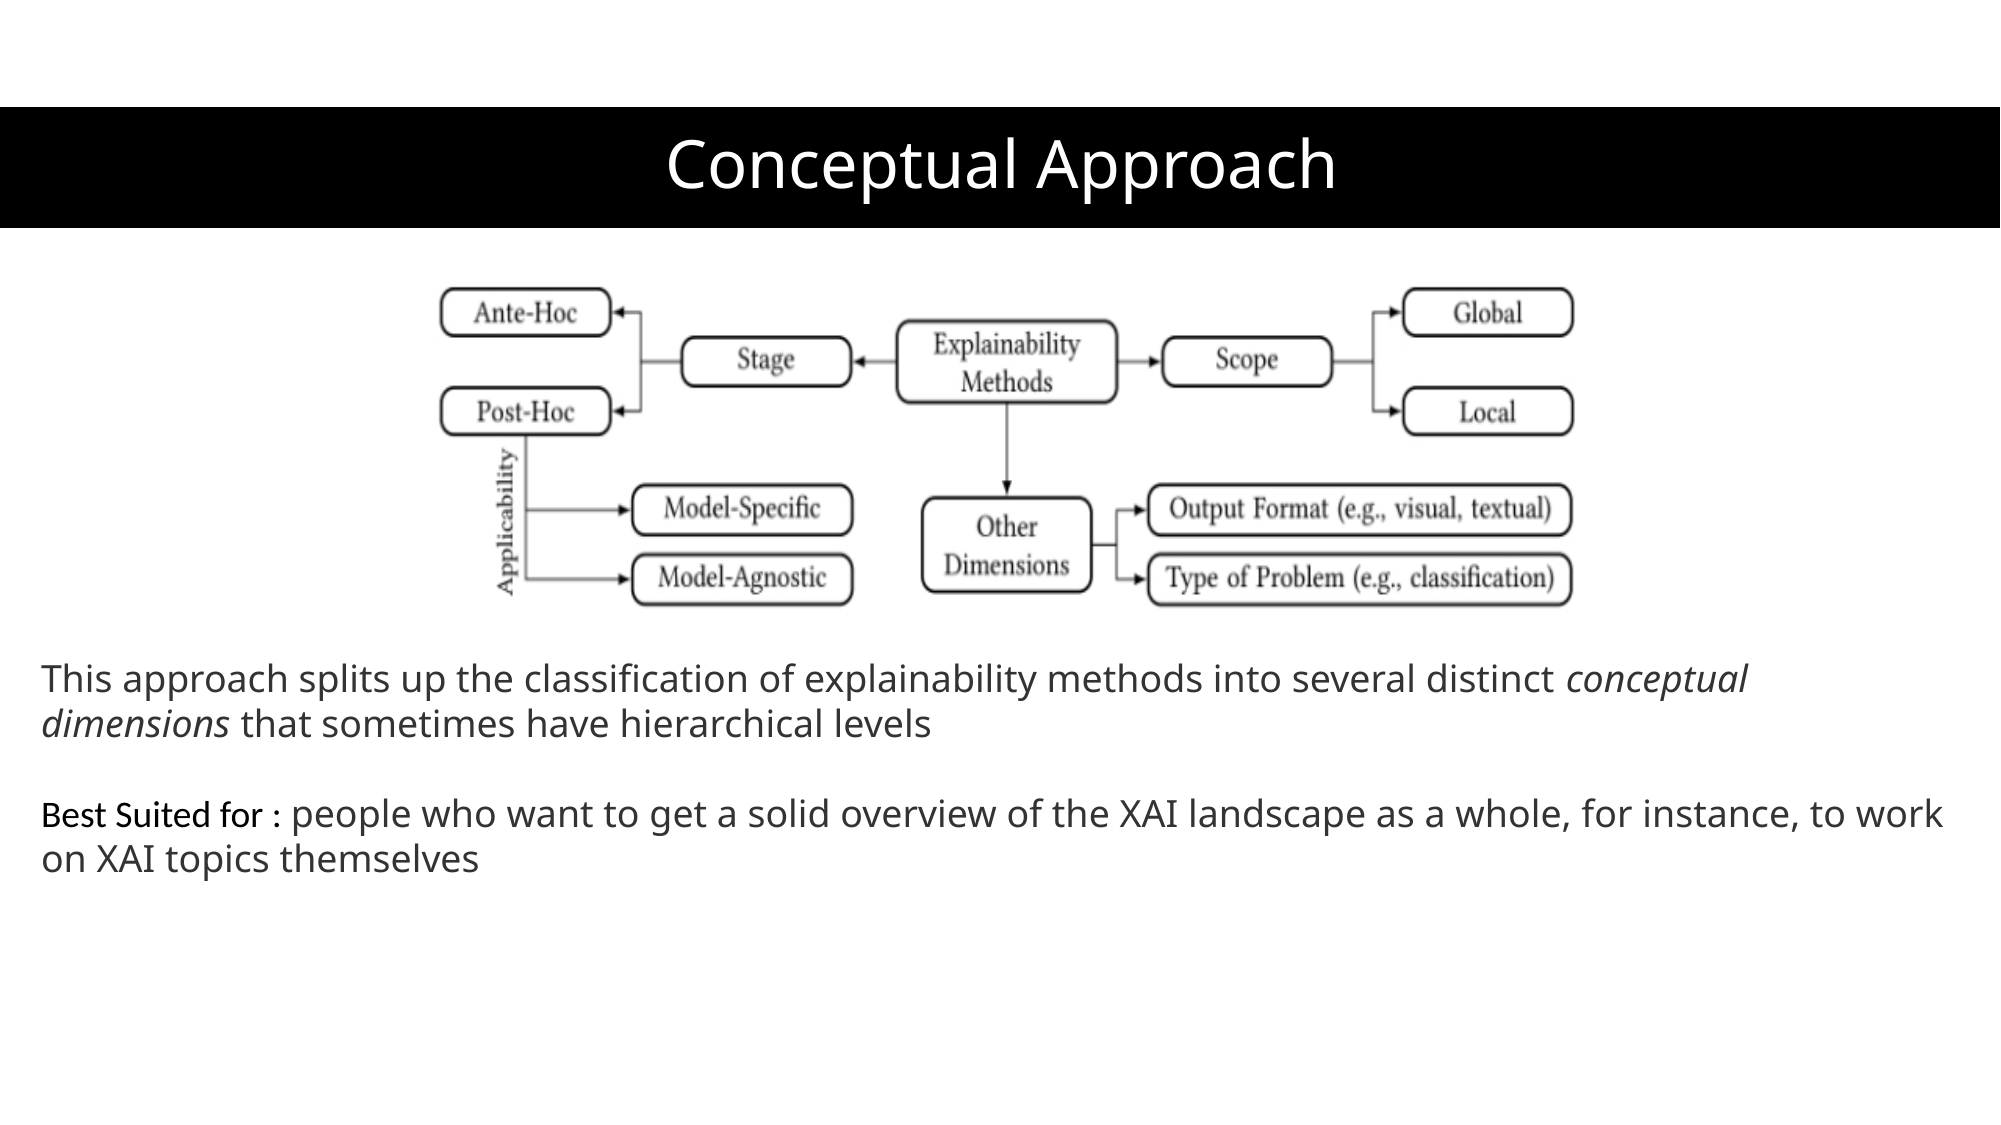

# Conceptual Approach
This approach splits up the classification of explainability methods into several distinct conceptual dimensions that sometimes have hierarchical levels
Best Suited for : people who want to get a solid overview of the XAI landscape as a whole, for instance, to work on XAI topics themselves